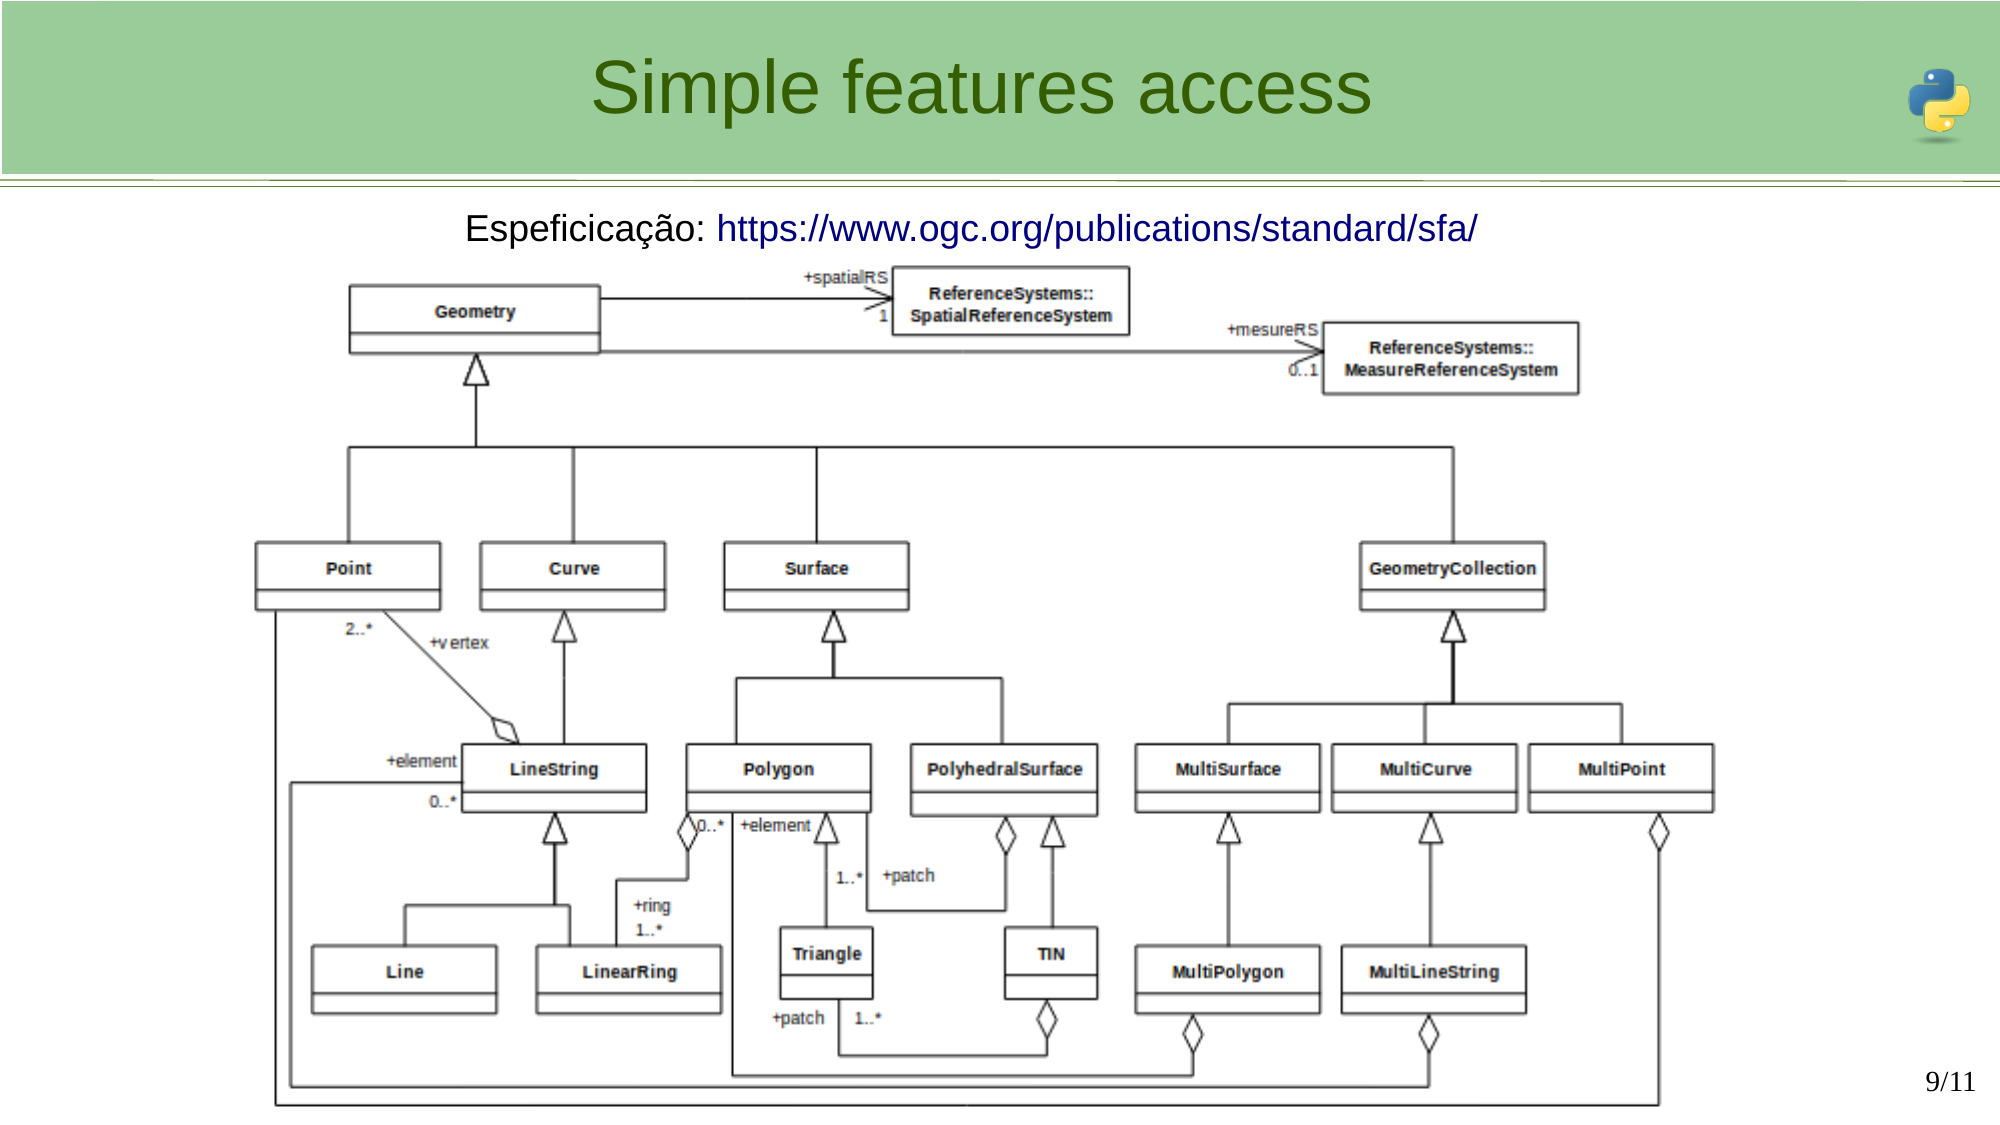

# Simple features access
Espeficicação: https://www.ogc.org/publications/standard/sfa/
9